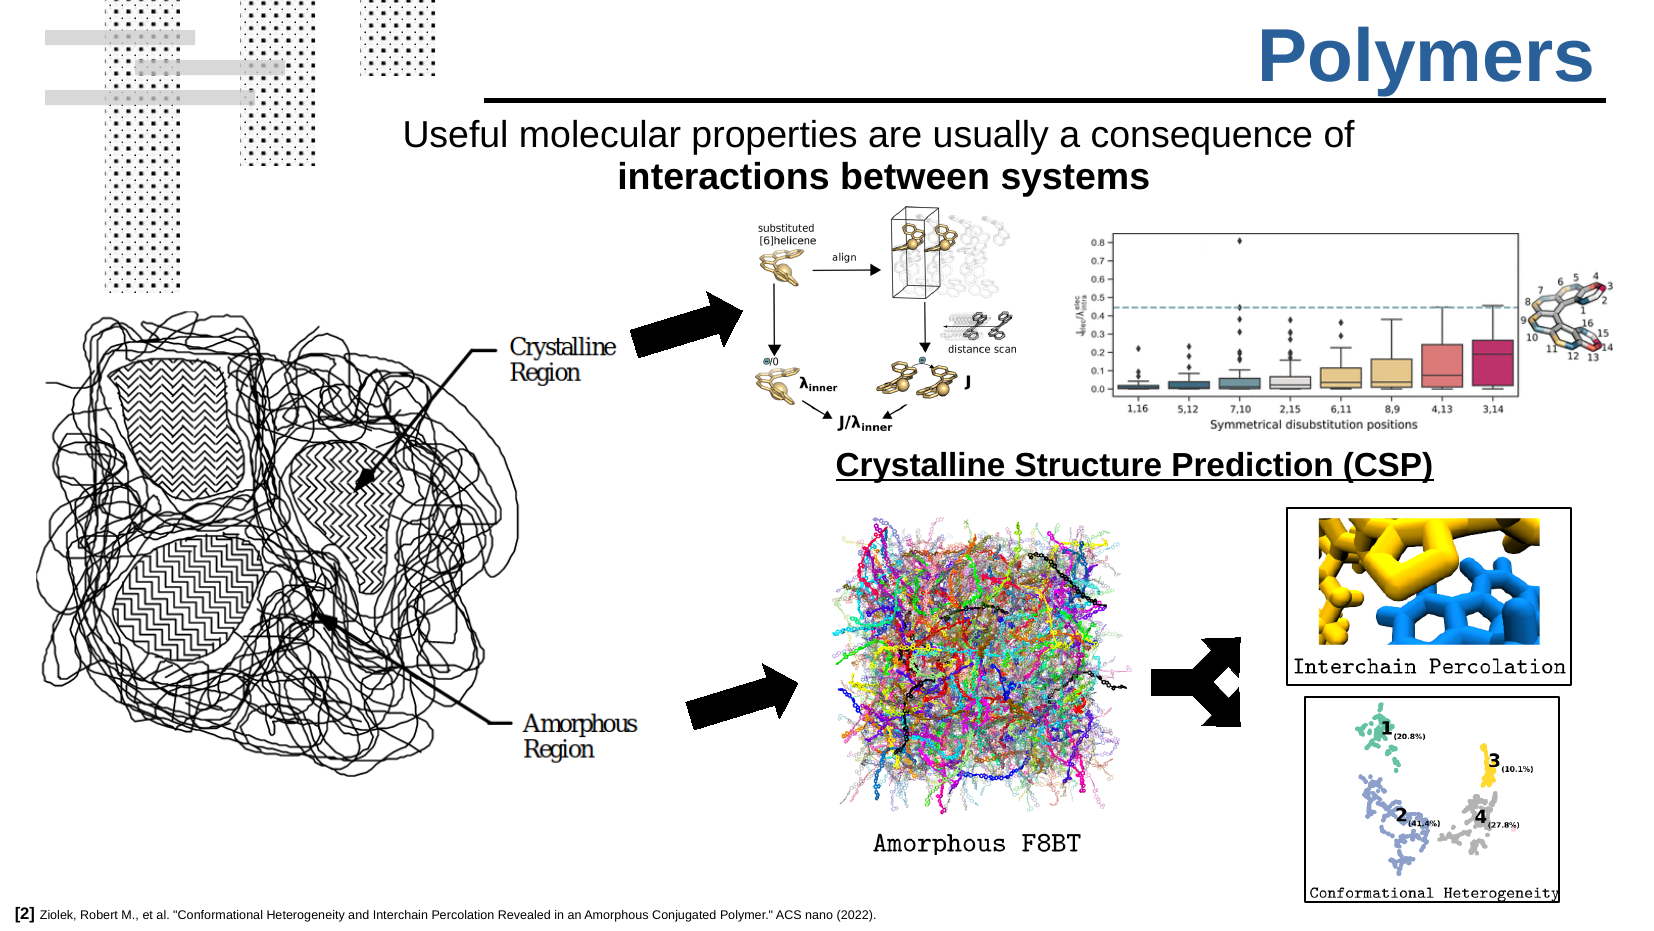

Polymers
Useful molecular properties are usually a consequence of
interactions between systems
Crystalline Structure Prediction (CSP)
[2] Ziolek, Robert M., et al. "Conformational Heterogeneity and Interchain Percolation Revealed in an Amorphous Conjugated Polymer." ACS nano (2022).